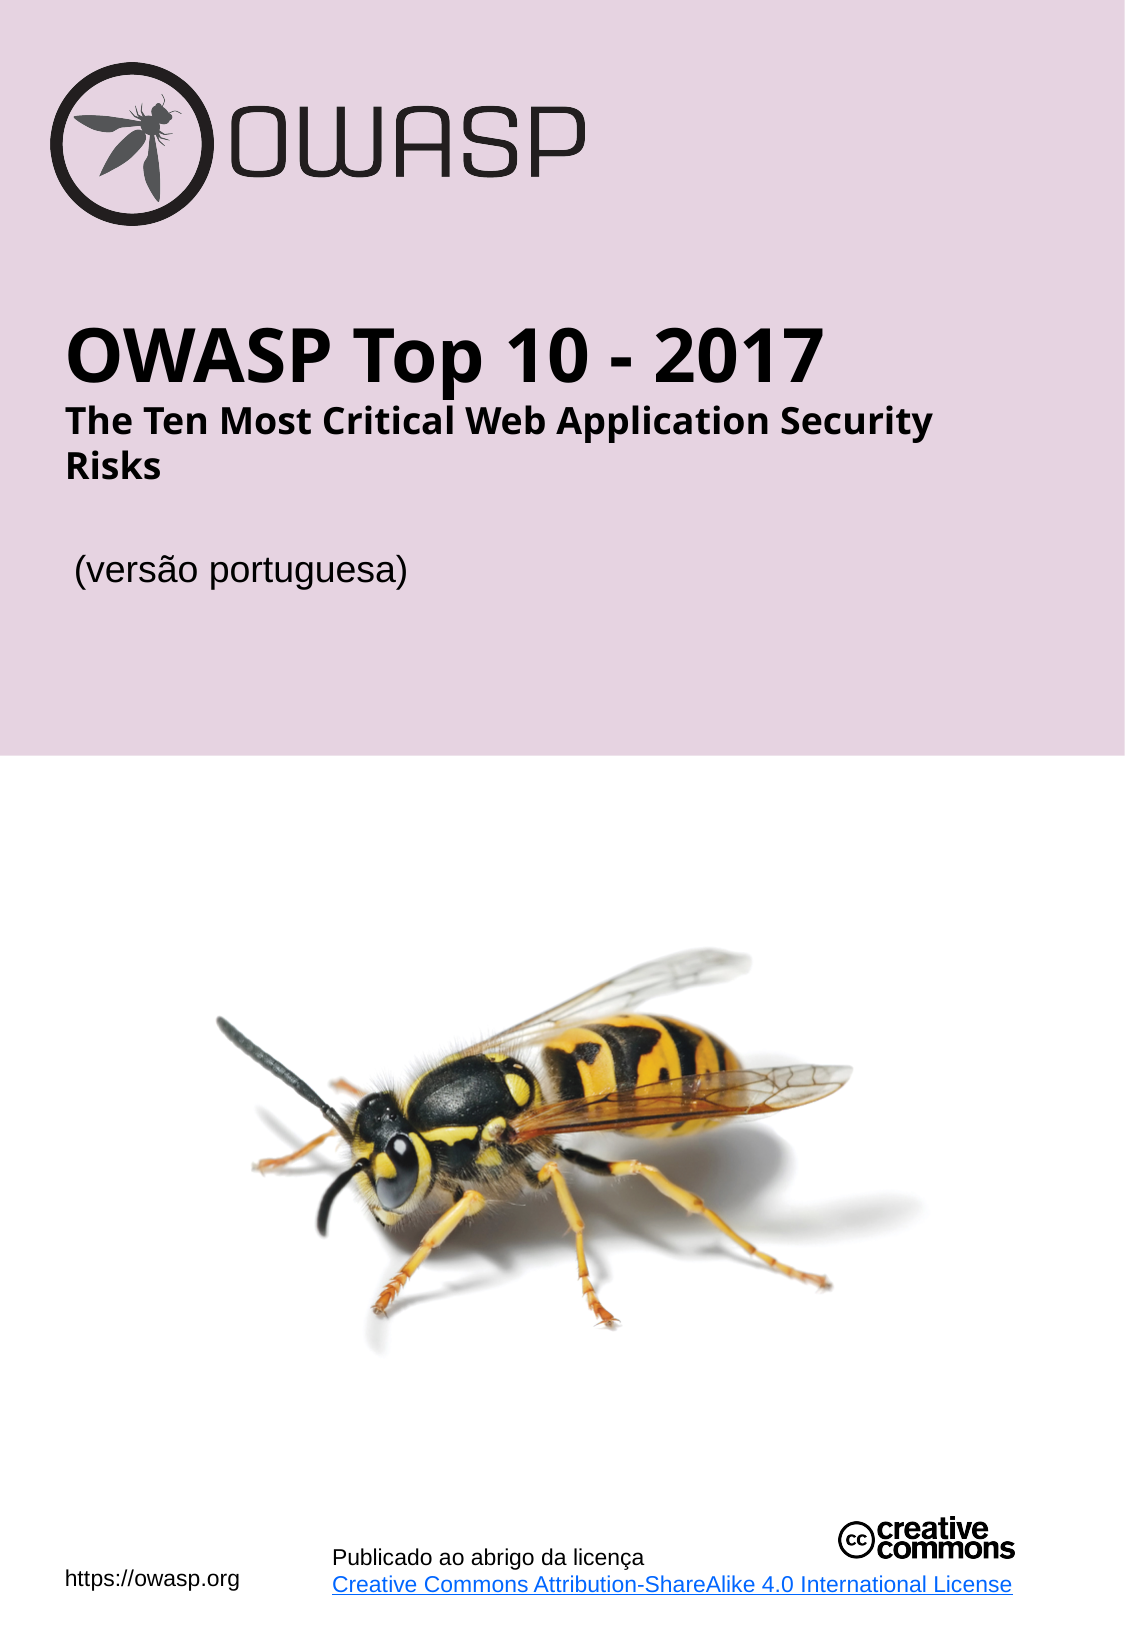

OWASP Top 10 - 2017
The Ten Most Critical Web Application Security Risks
(versão portuguesa)
Publicado ao abrigo da licença 
Creative Commons Attribution-ShareAlike 4.0 International License
https://owasp.org